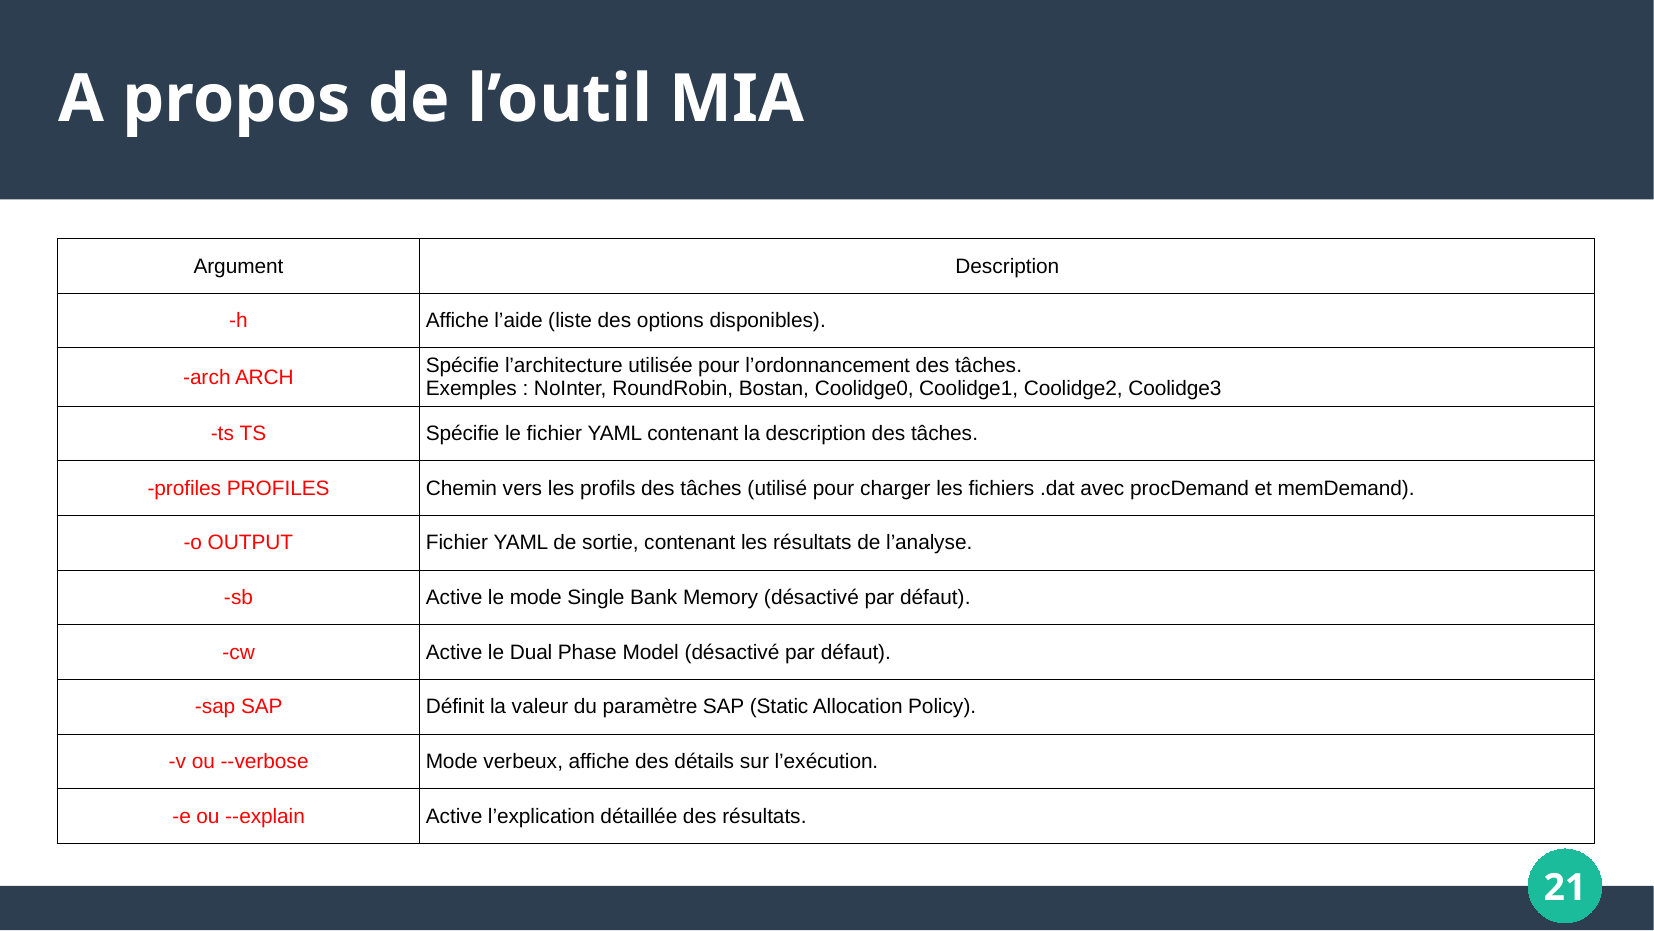

# A propos de l’outil MIA
| Argument | Description |
| --- | --- |
| -h | Affiche l’aide (liste des options disponibles). |
| -arch ARCH | Spécifie l’architecture utilisée pour l’ordonnancement des tâches. Exemples : NoInter, RoundRobin, Bostan, Coolidge0, Coolidge1, Coolidge2, Coolidge3 |
| -ts TS | Spécifie le fichier YAML contenant la description des tâches. |
| -profiles PROFILES | Chemin vers les profils des tâches (utilisé pour charger les fichiers .dat avec procDemand et memDemand). |
| -o OUTPUT | Fichier YAML de sortie, contenant les résultats de l’analyse. |
| -sb | Active le mode Single Bank Memory (désactivé par défaut). |
| -cw | Active le Dual Phase Model (désactivé par défaut). |
| -sap SAP | Définit la valeur du paramètre SAP (Static Allocation Policy). |
| -v ou --verbose | Mode verbeux, affiche des détails sur l’exécution. |
| -e ou --explain | Active l’explication détaillée des résultats. |
21